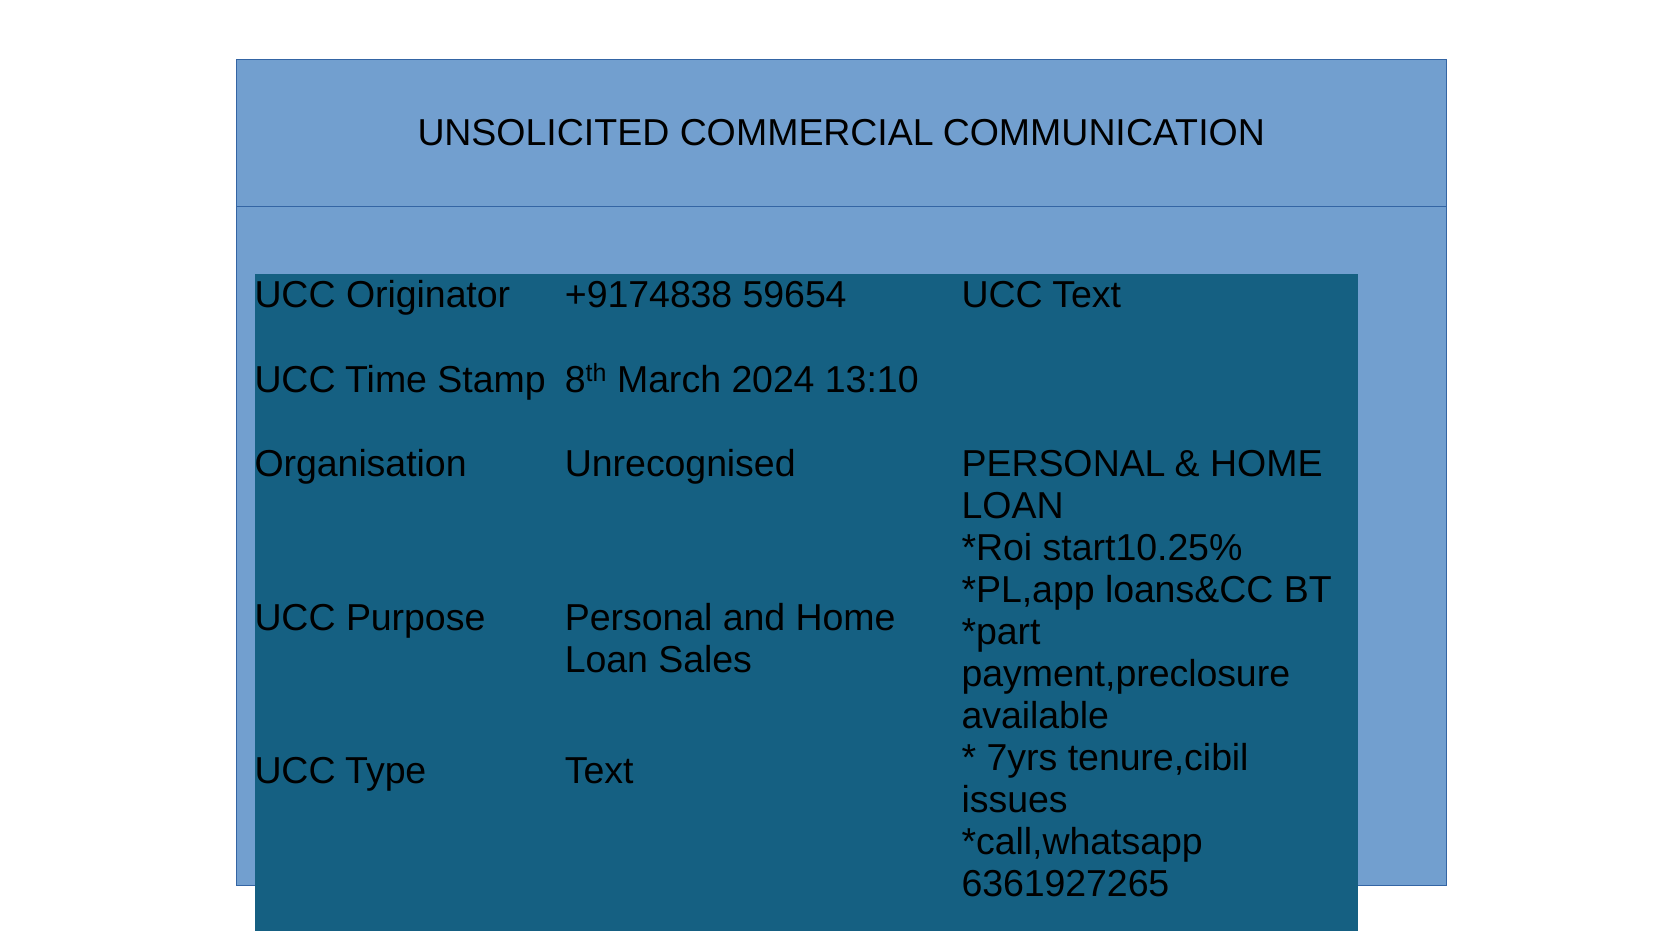

UNSOLICITED COMMERCIAL COMMUNICATION
| UCC Originator | +9174838 59654 | UCC Text |
| --- | --- | --- |
| UCC Time Stamp | 8th March 2024 13:10 | |
| Organisation | Unrecognised | PERSONAL & HOME LOAN \*Roi start10.25% \*PL,app loans&CC BT \*part payment,preclosure available \* 7yrs tenure,cibil issues \*call,whatsapp 6361927265 |
| UCC Purpose | Personal and Home Loan Sales | |
| UCC Type | Text | |